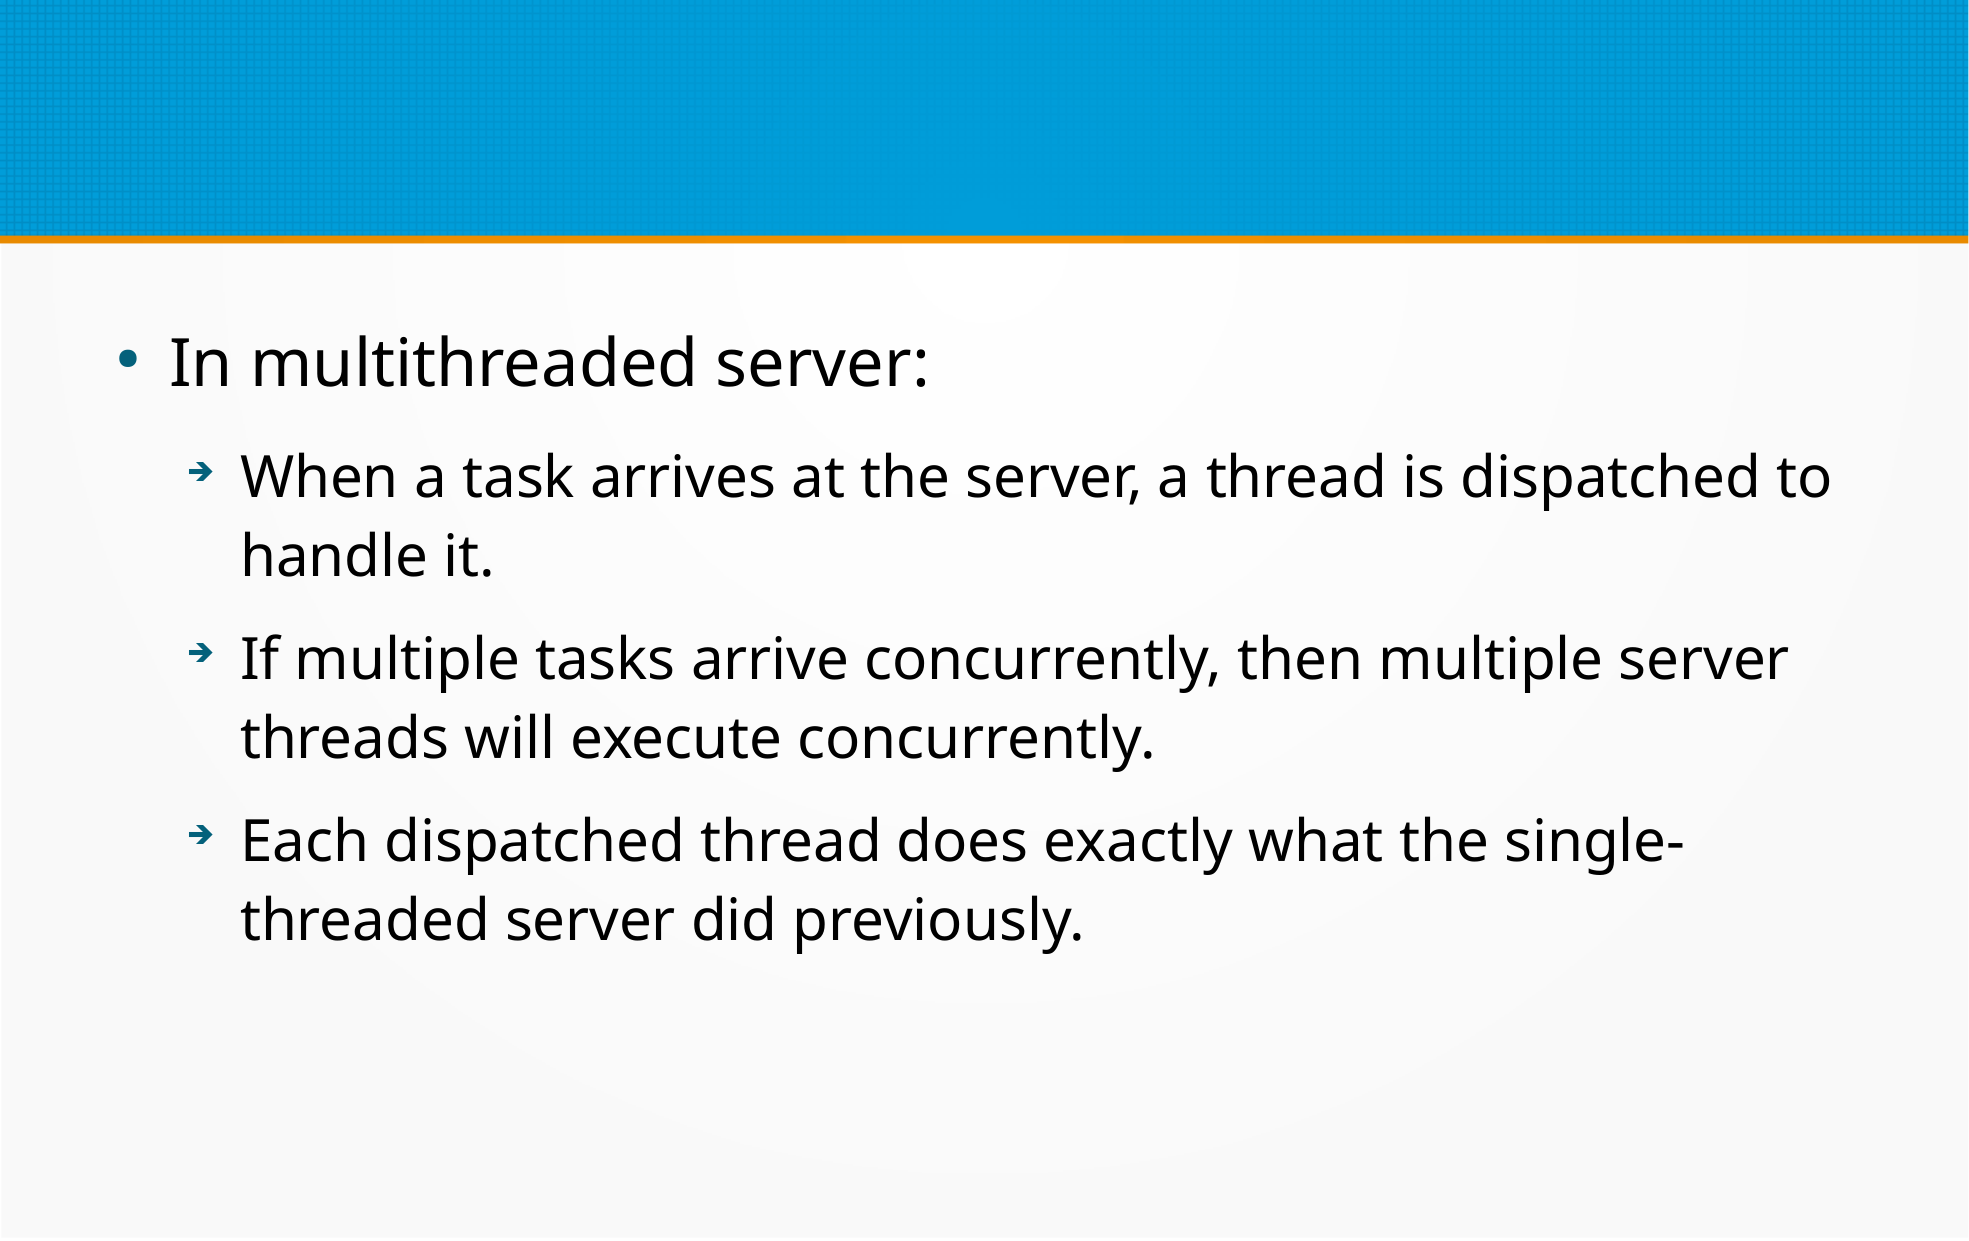

# In multithreaded server:
When a task arrives at the server, a thread is dispatched to handle it.
If multiple tasks arrive concurrently, then multiple server threads will execute concurrently.
Each dispatched thread does exactly what the single-threaded server did previously.